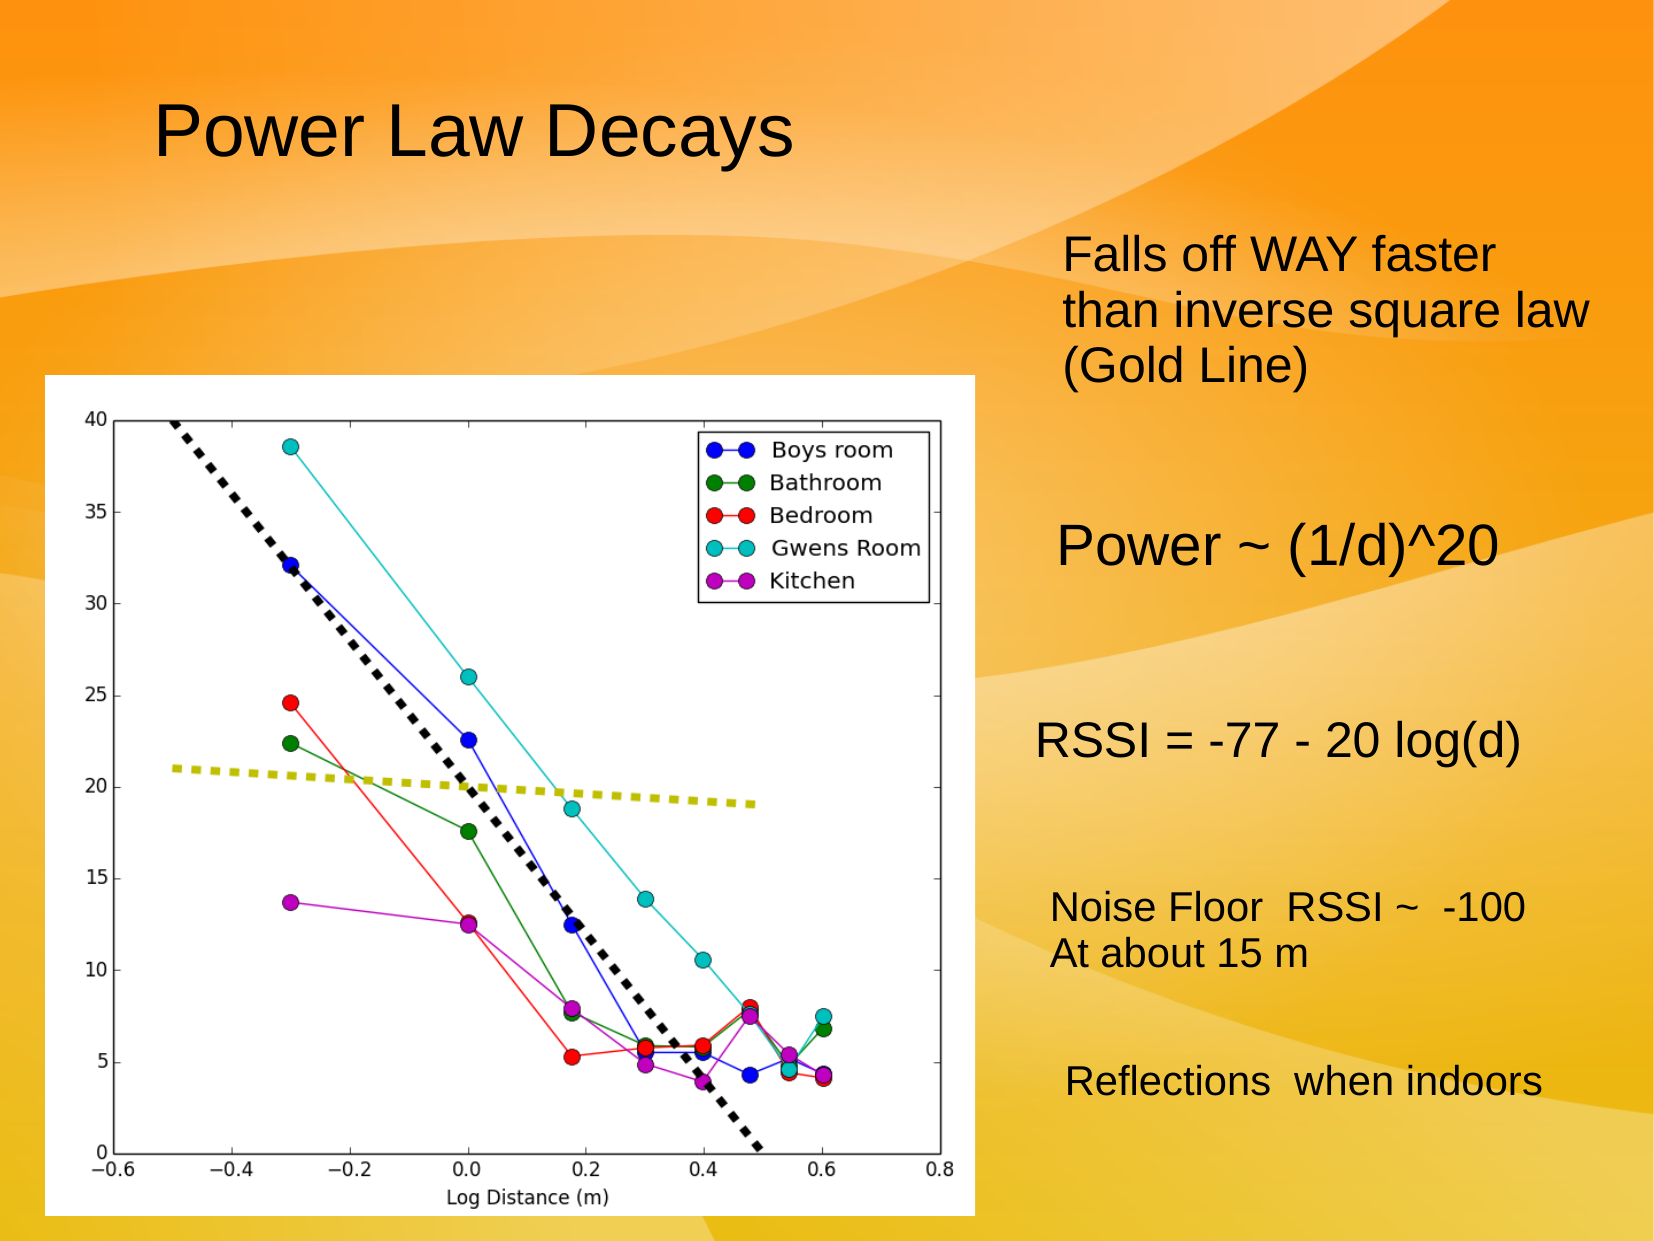

Power Law Decays
Falls off WAY faster
than inverse square law
(Gold Line)
Power ~ (1/d)^20
RSSI = -77 - 20 log(d)
Noise Floor RSSI ~ -100
At about 15 m
Reflections when indoors